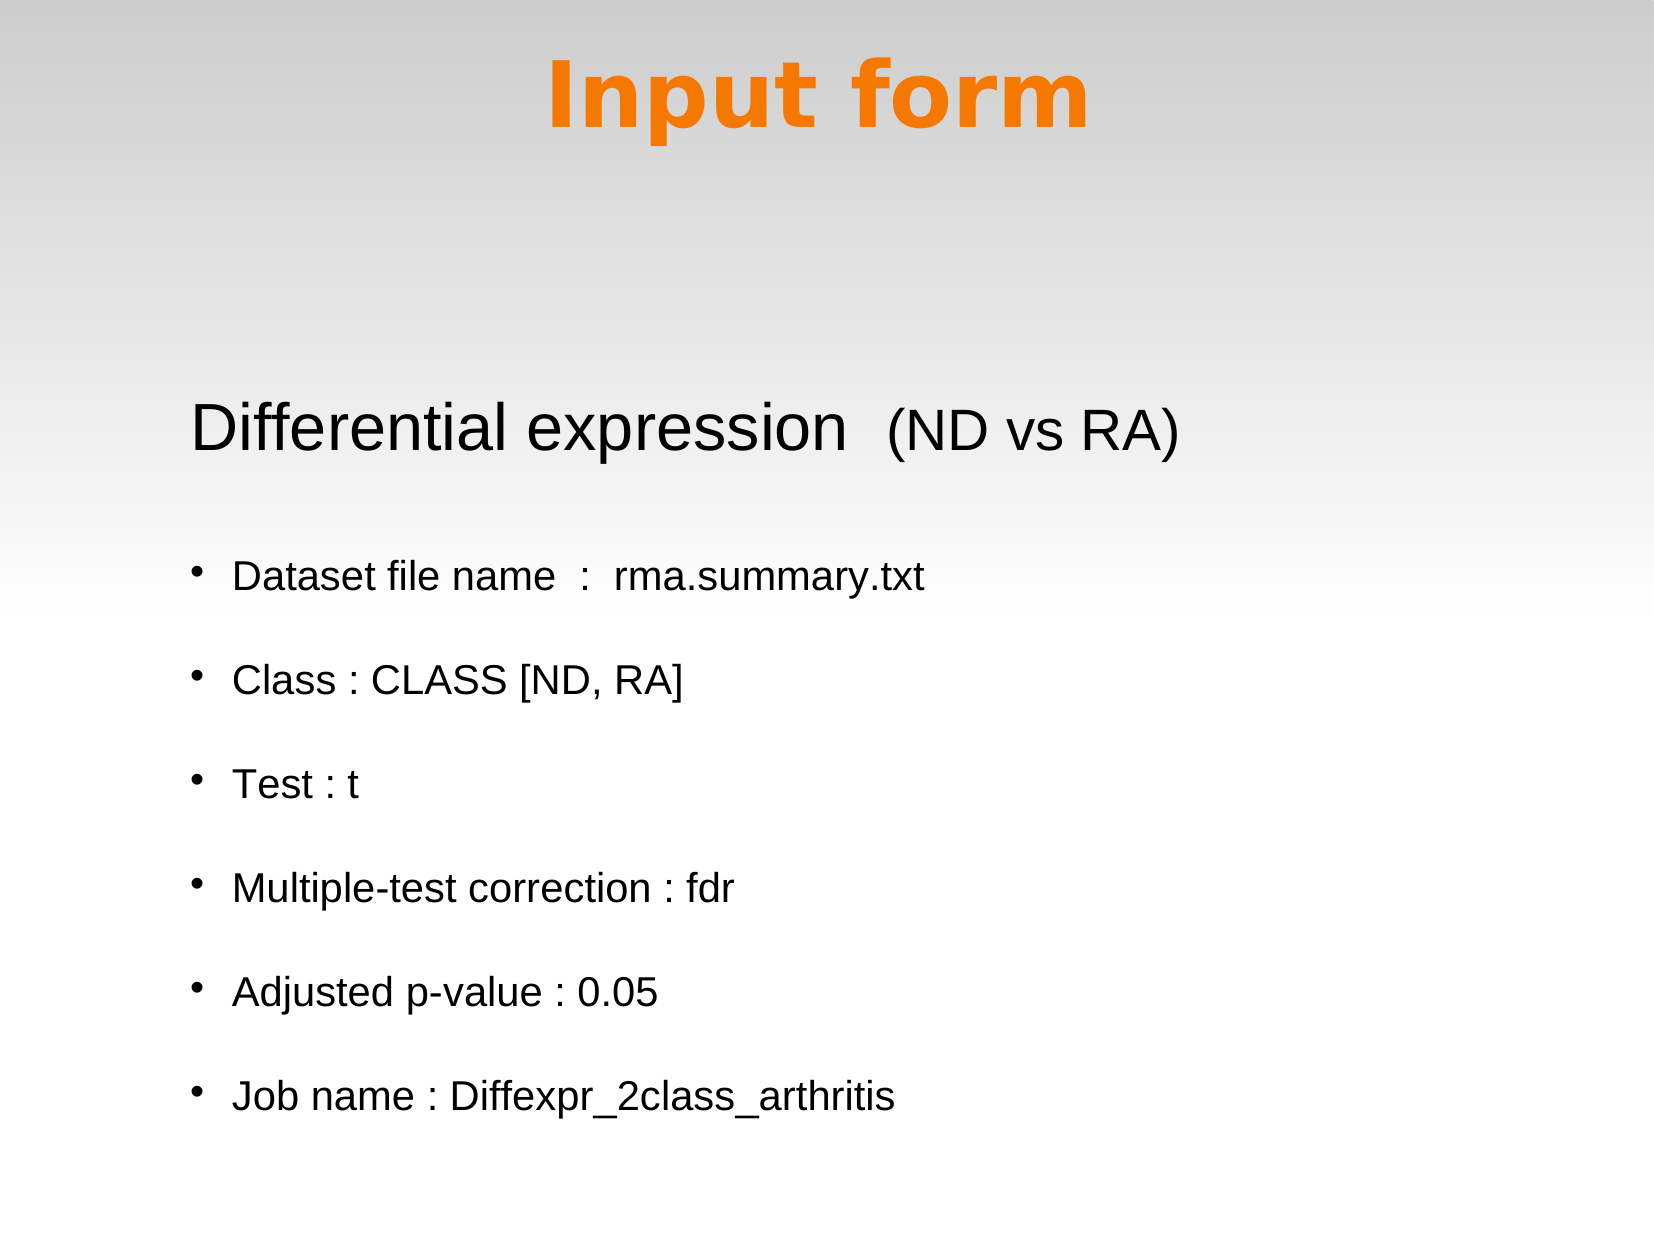

# Input form
Differential expression (ND vs RA)
 Dataset file name : rma.summary.txt
 Class : CLASS [ND, RA]
 Test : t
 Multiple-test correction : fdr
 Adjusted p-value : 0.05
 Job name : Diffexpr_2class_arthritis